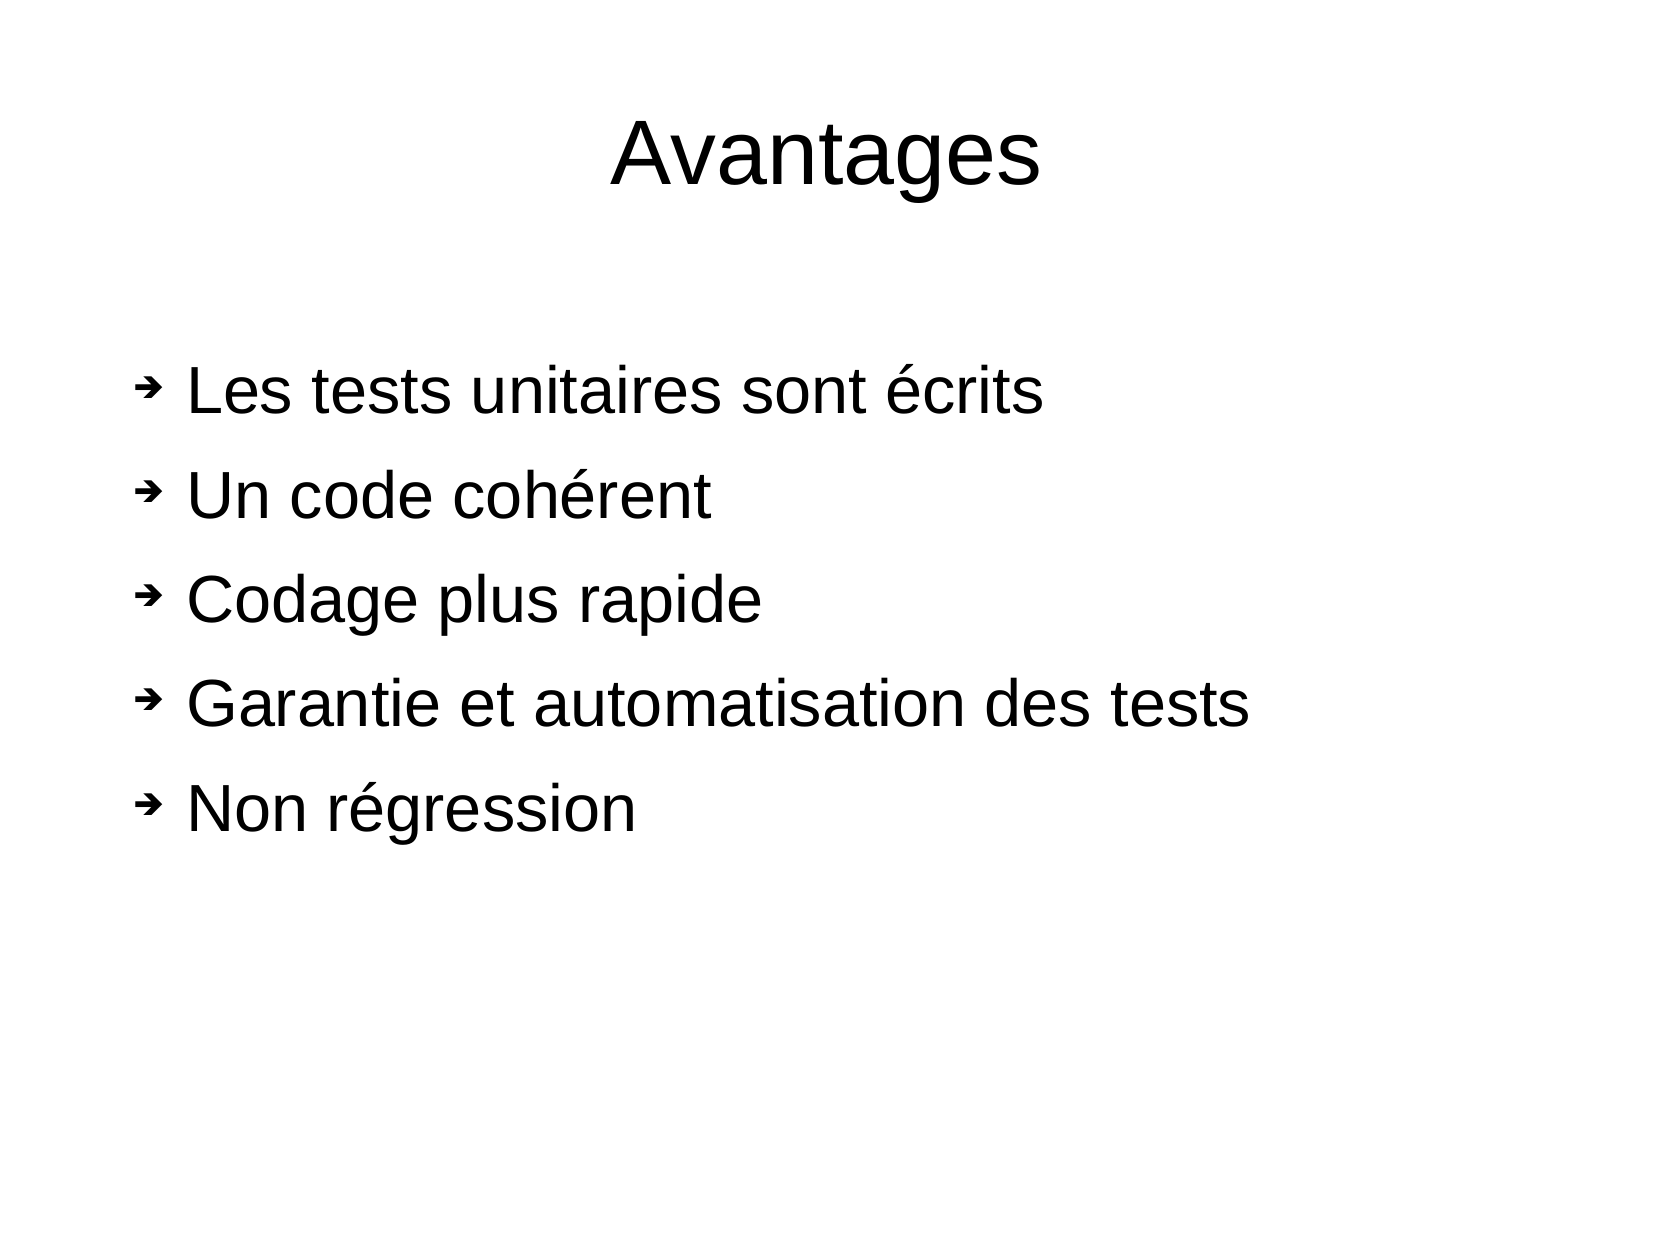

# Avantages
Les tests unitaires sont écrits
Un code cohérent
Codage plus rapide
Garantie et automatisation des tests
Non régression